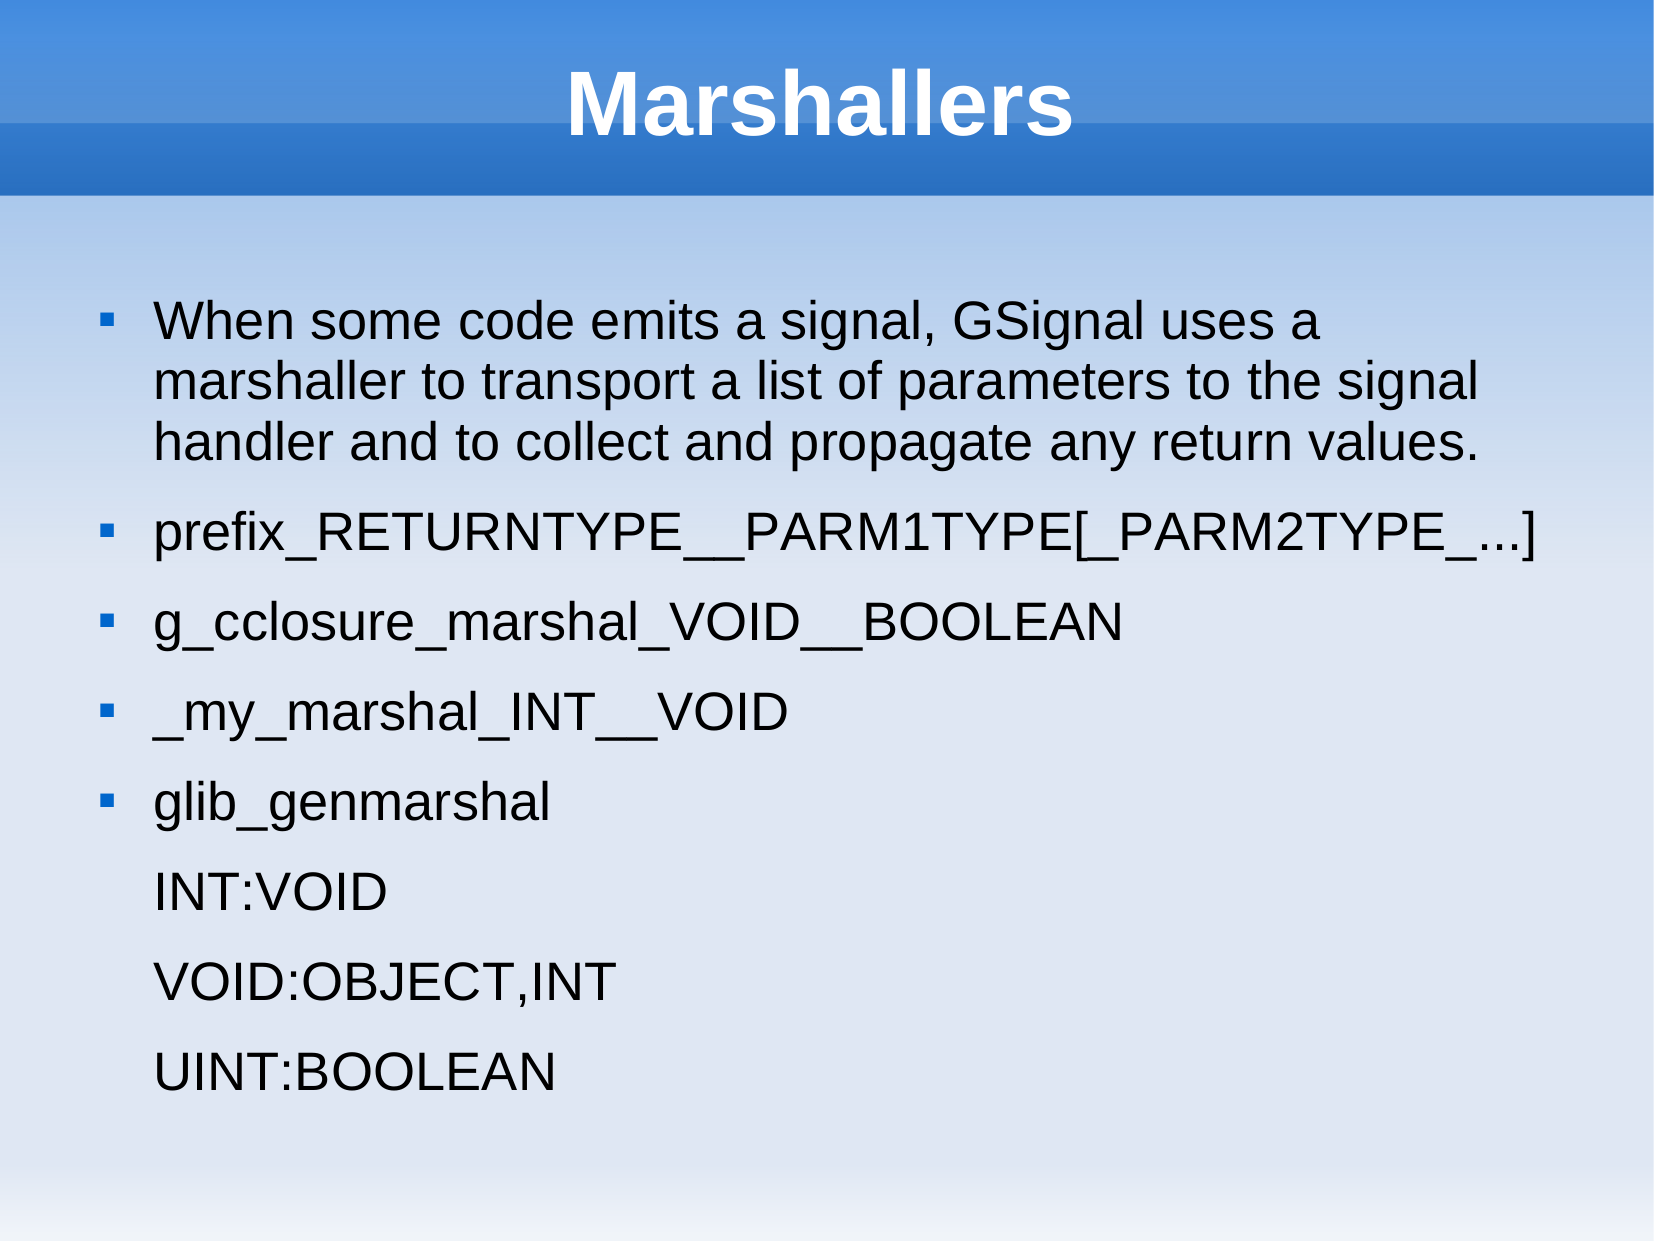

# Marshallers
When some code emits a signal, GSignal uses a marshaller to transport a list of parameters to the signal handler and to collect and propagate any return values.
prefix_RETURNTYPE__PARM1TYPE[_PARM2TYPE_...]
g_cclosure_marshal_VOID__BOOLEAN
_my_marshal_INT__VOID
glib_genmarshal
INT:VOID
VOID:OBJECT,INT
UINT:BOOLEAN